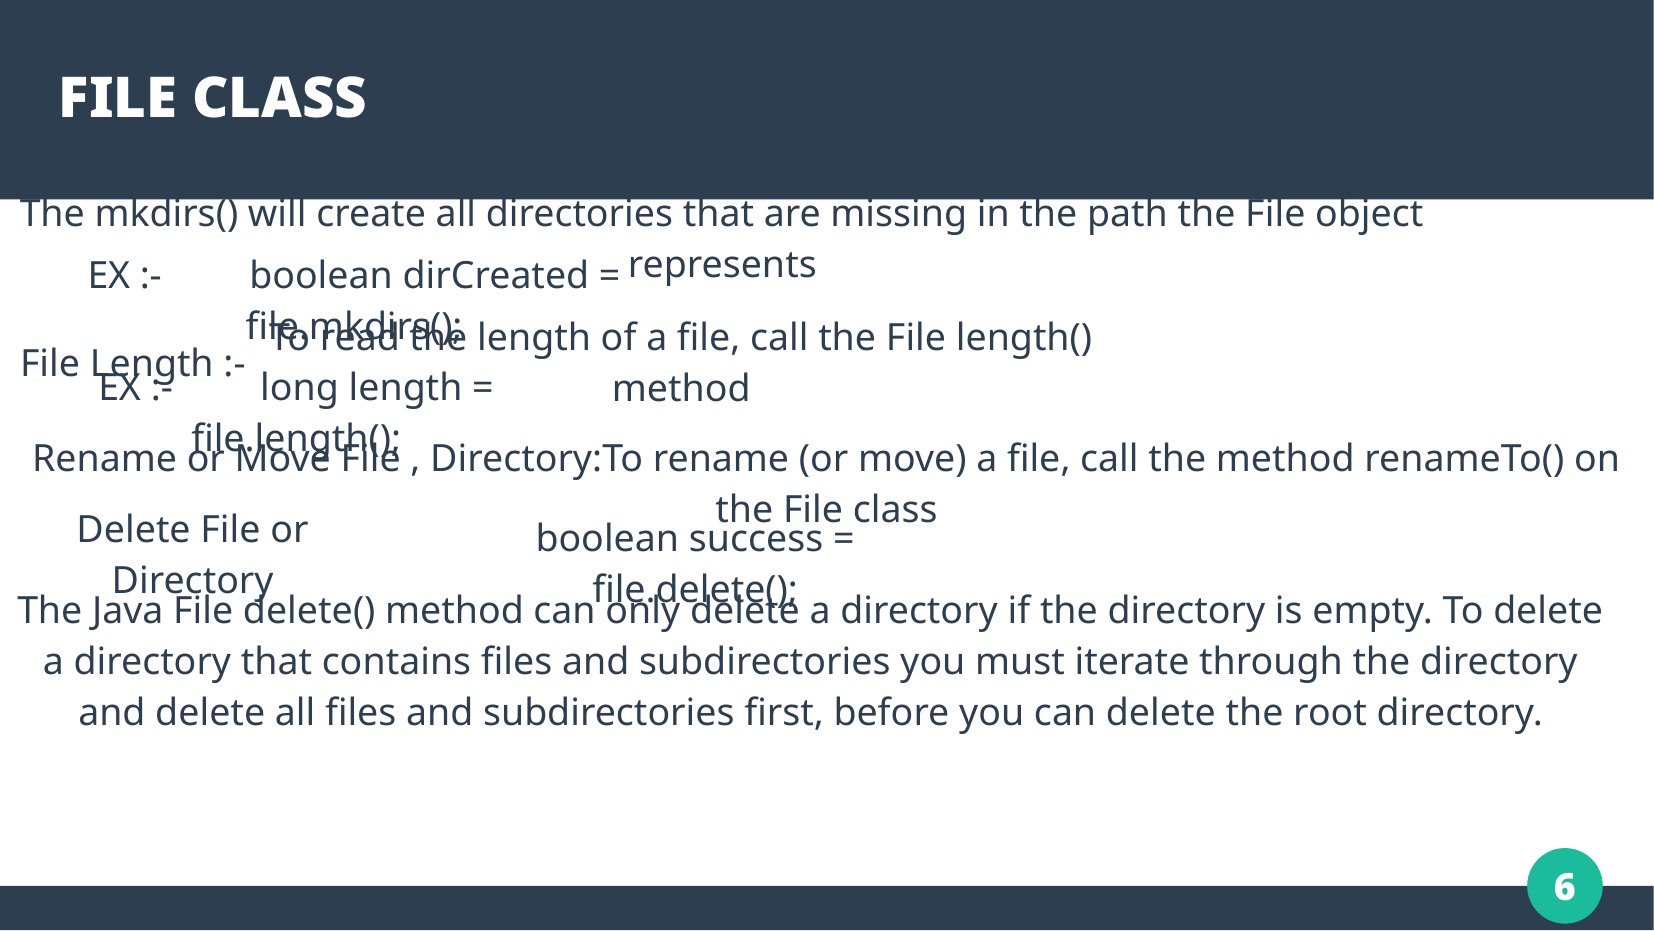

# FILE CLASS
The mkdirs() will create all directories that are missing in the path the File object represents
EX :- boolean dirCreated = file.mkdirs();
File Length :-
To read the length of a file, call the File length() method
EX :- long length = file.length();
Rename or Move File , Directory:To rename (or move) a file, call the method renameTo() on the File class
Delete File or Directory
boolean success = file.delete();
The Java File delete() method can only delete a directory if the directory is empty. To delete a directory that contains files and subdirectories you must iterate through the directory and delete all files and subdirectories first, before you can delete the root directory.